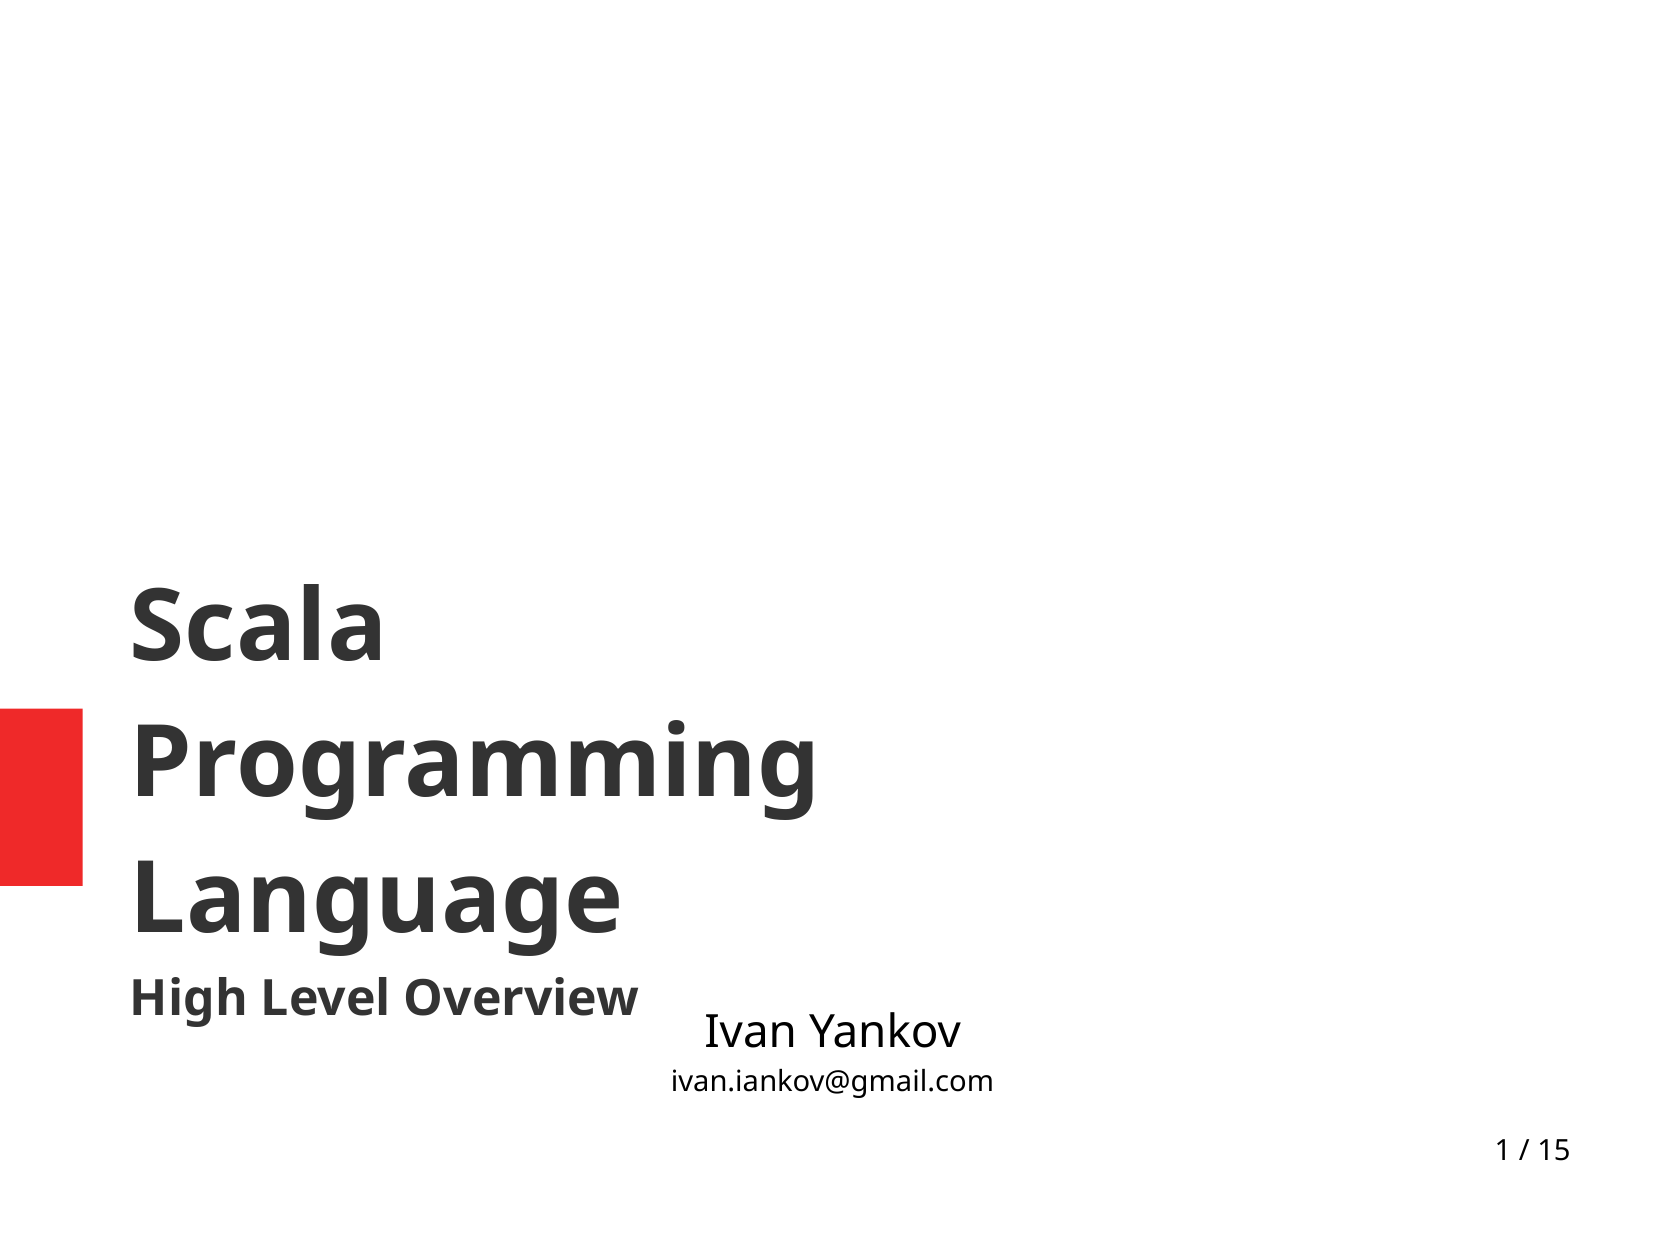

# Scala Programming Language High Level Overview
Ivan Yankov
ivan.iankov@gmail.com
1